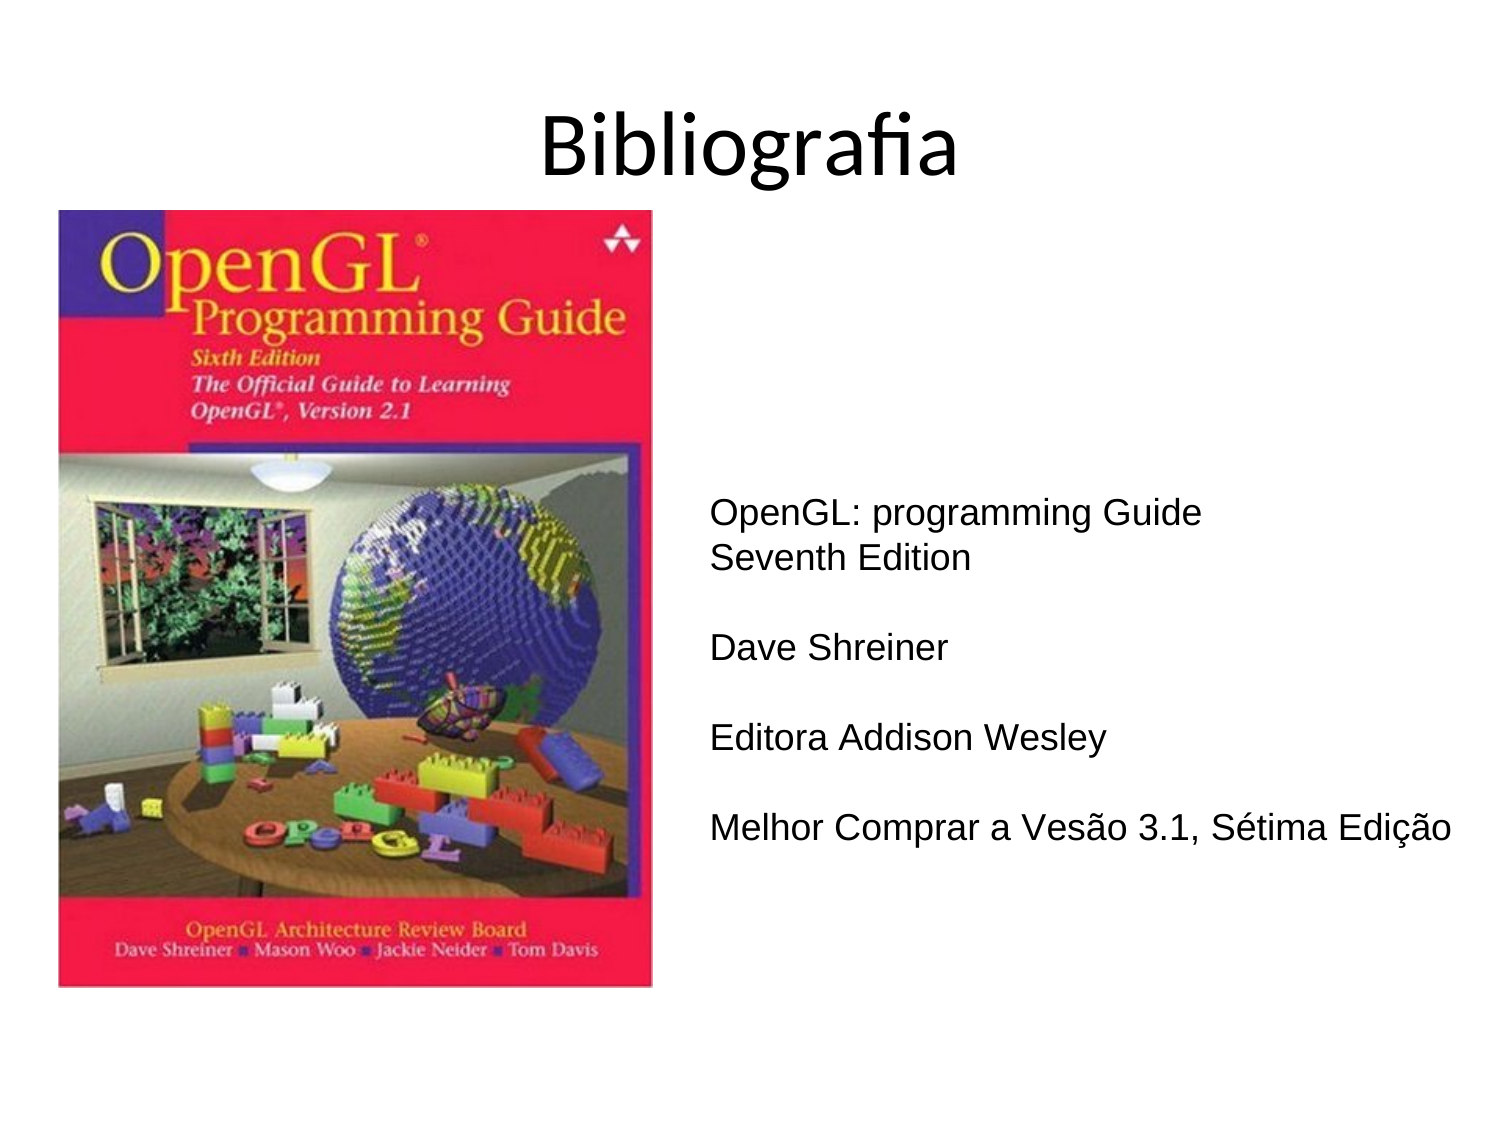

# Bibliografia
OpenGL: programming Guide
Seventh Edition
Dave Shreiner
Editora Addison Wesley
Melhor Comprar a Vesão 3.1, Sétima Edição